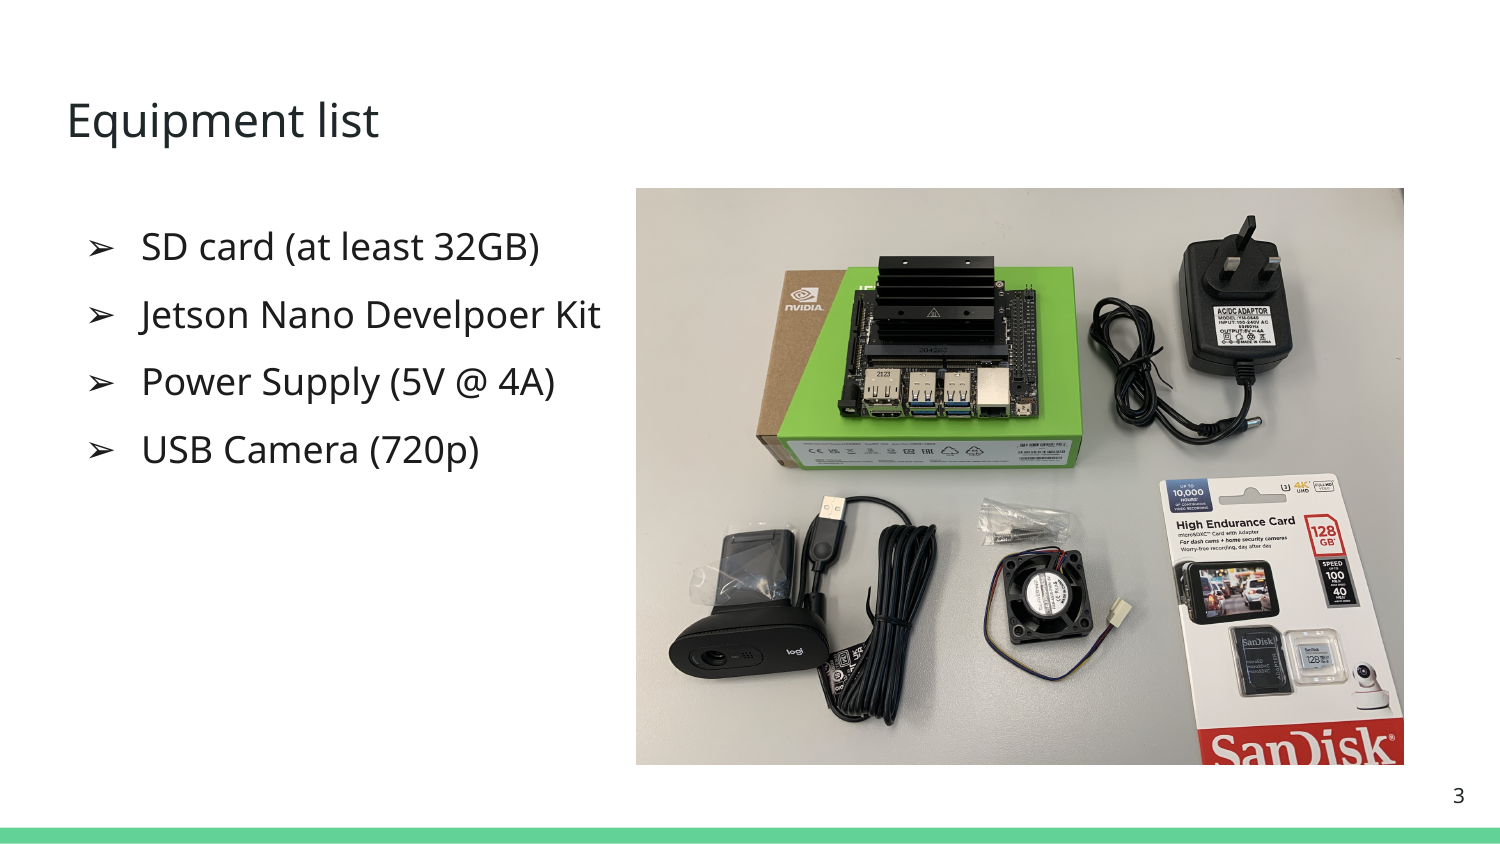

# Equipment list
SD card (at least 32GB)
Jetson Nano Develpoer Kit
Power Supply (5V @ 4A)
USB Camera (720p)